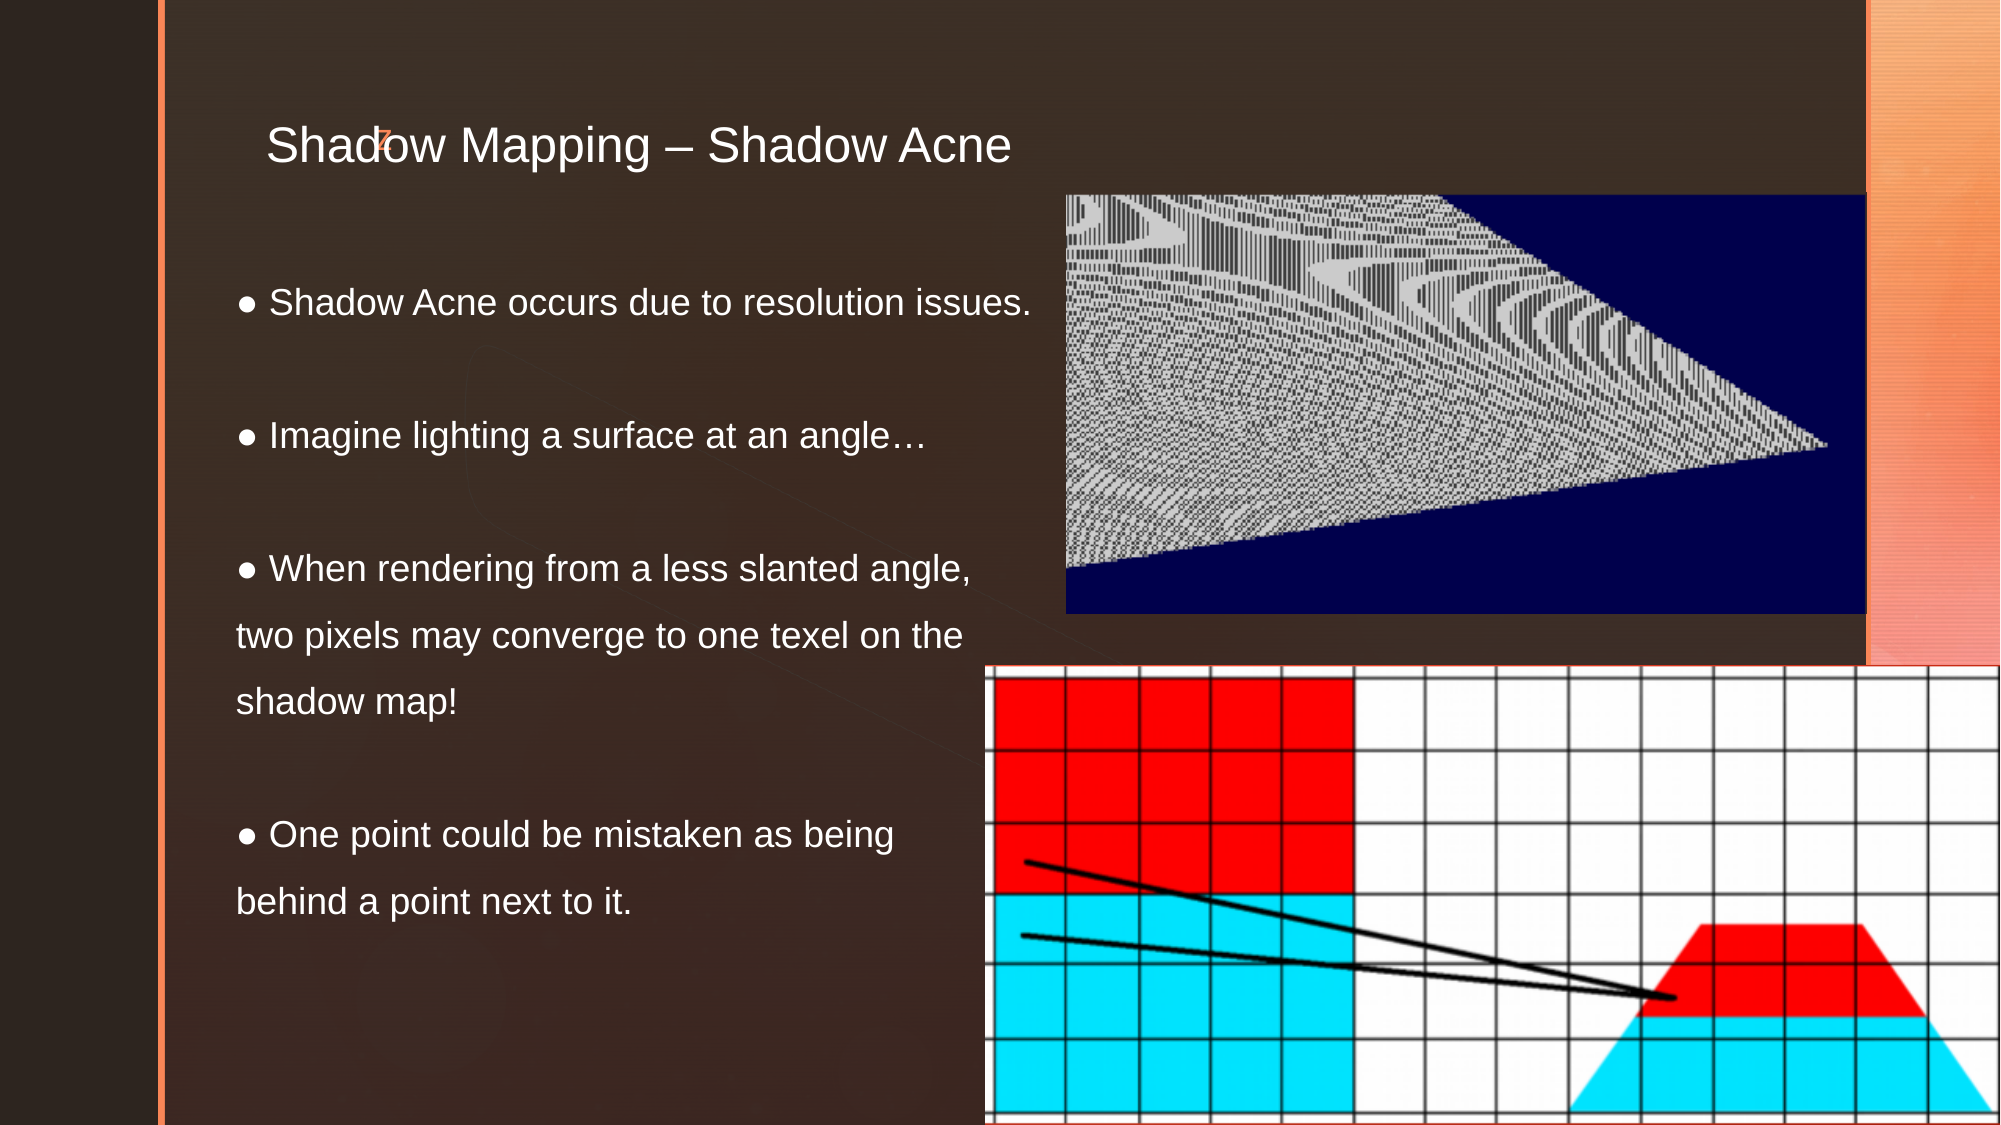

# Shadow Mapping – Shadow Acne
● Shadow Acne occurs due to resolution issues.
● Imagine lighting a surface at an angle…
● When rendering from a less slanted angle,
two pixels may converge to one texel on the
shadow map!
● One point could be mistaken as being
behind a point next to it.